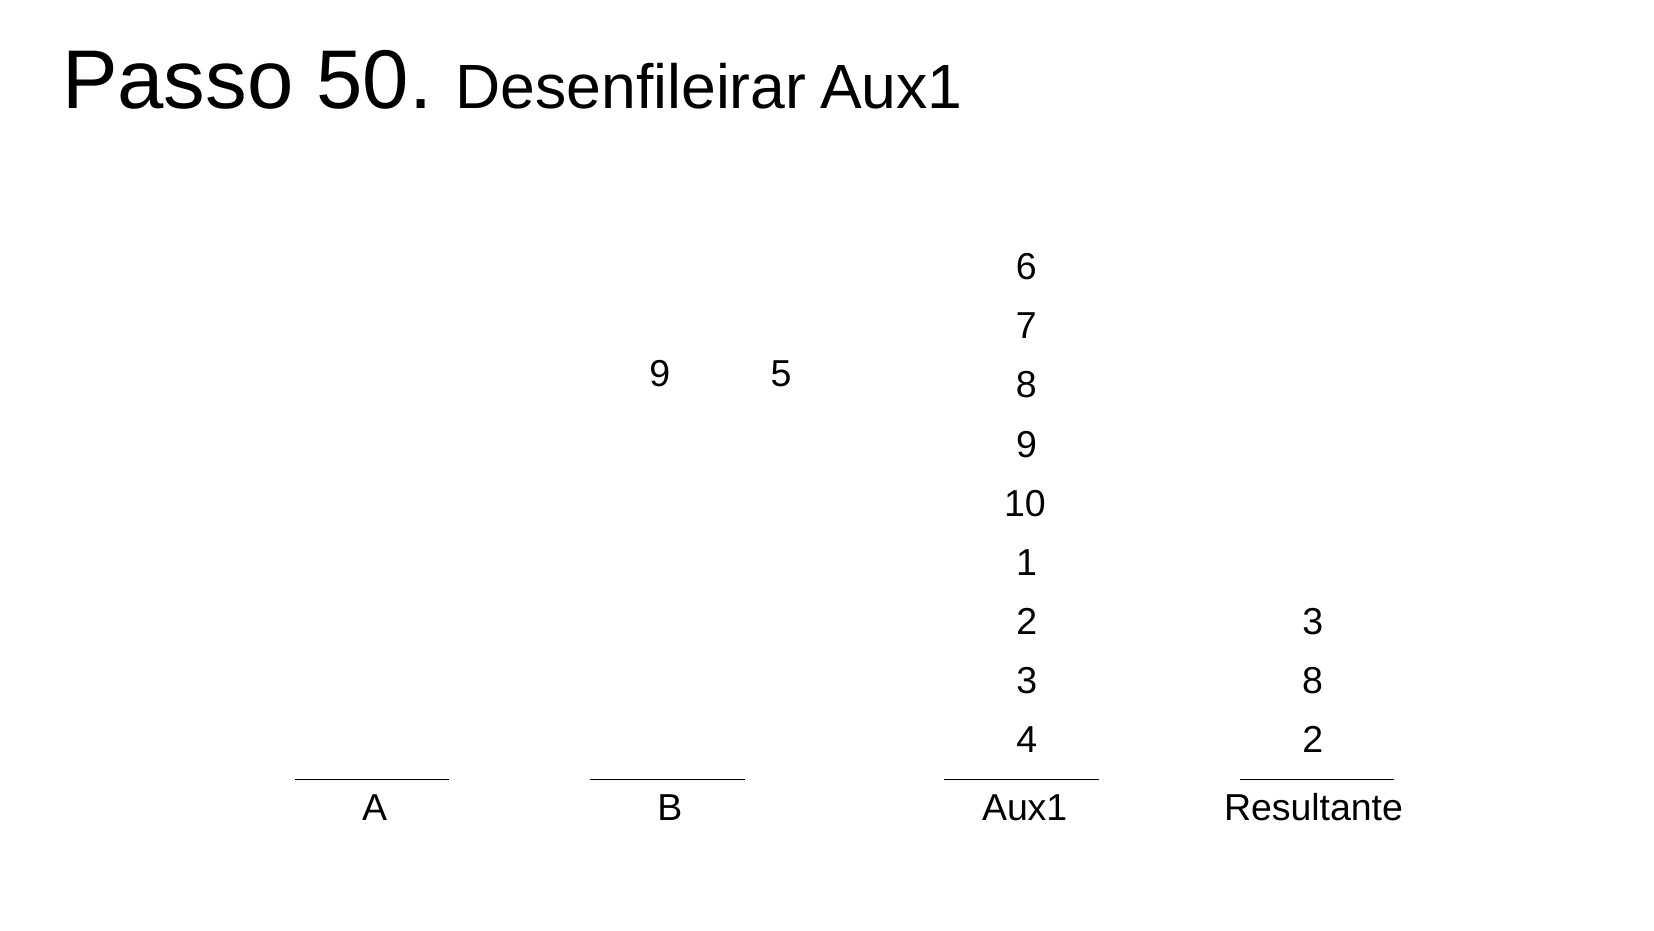

Passo 50. Desenfileirar Aux1
6
7
9
5
8
9
10
1
2
3
3
8
4
2
A
B
Aux1
Resultante